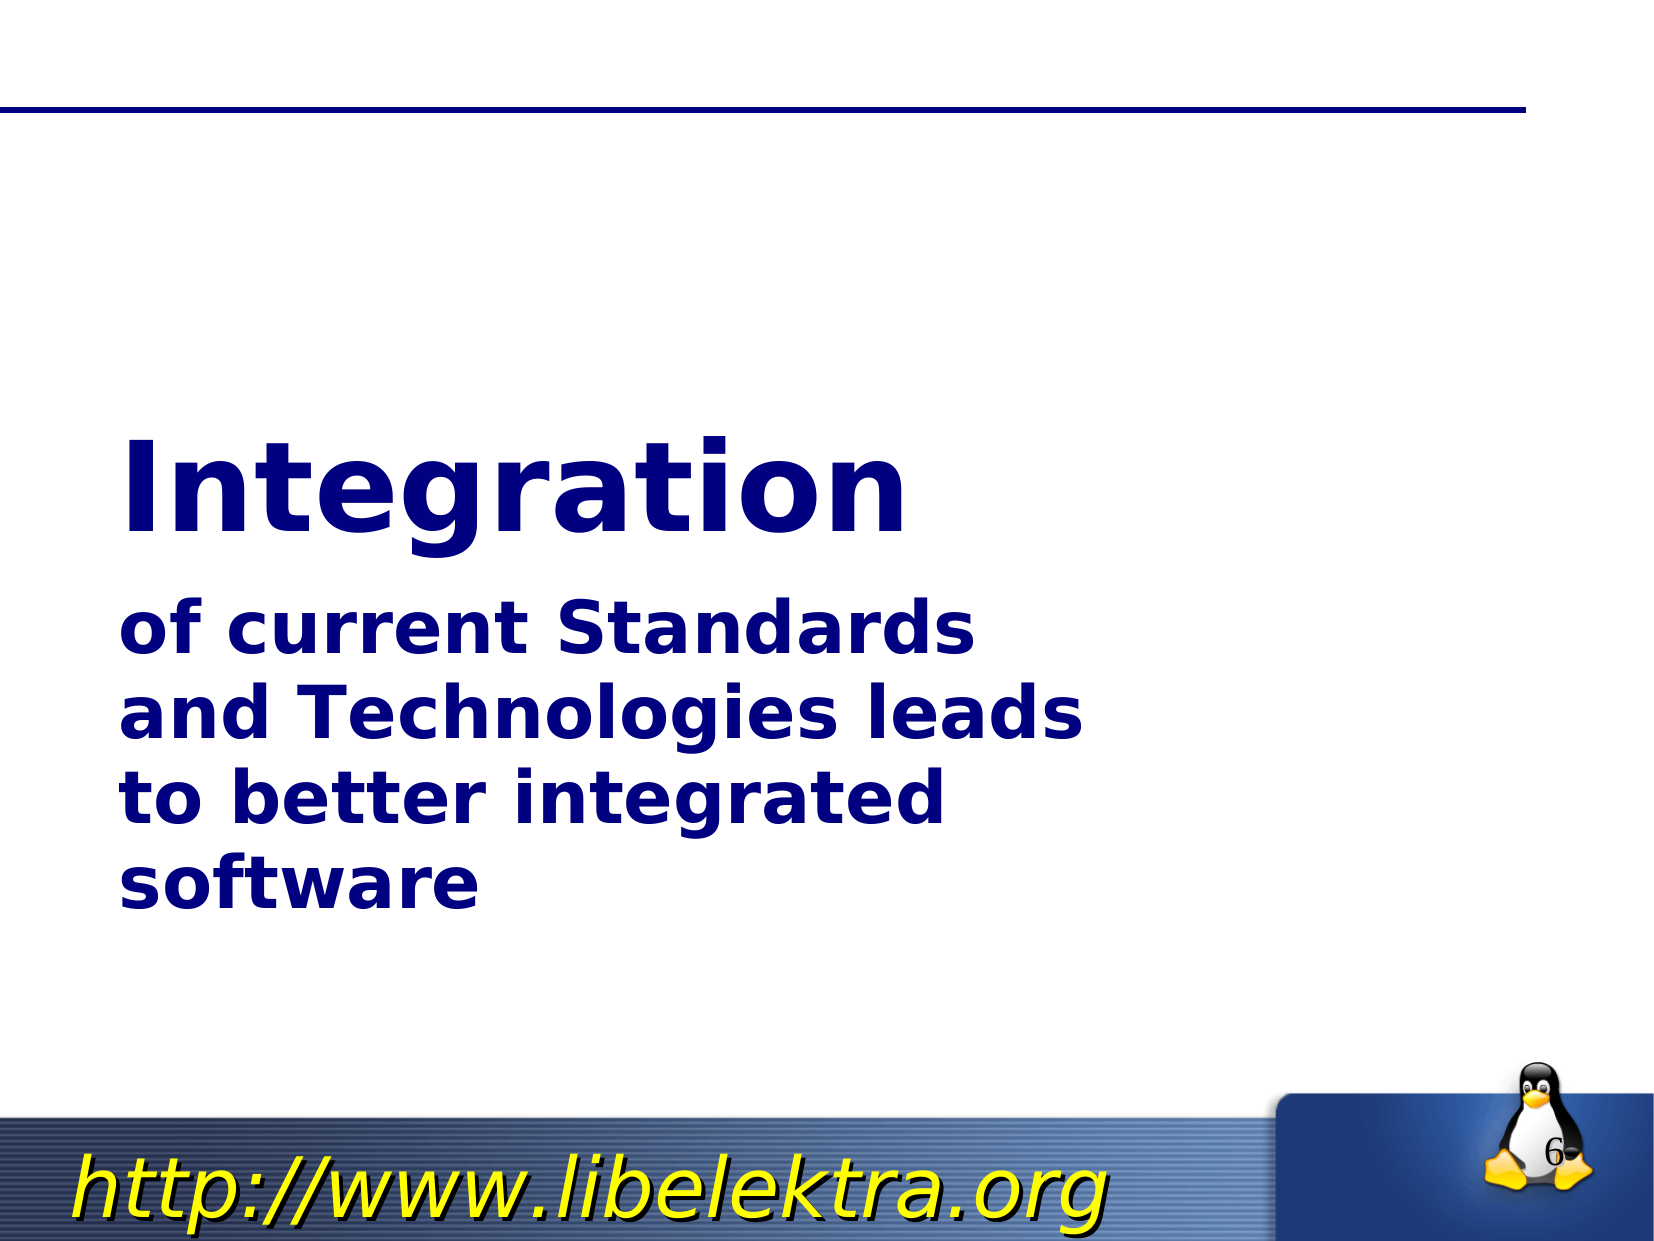

Integration
of current Standards and Technologies leads to better integrated software